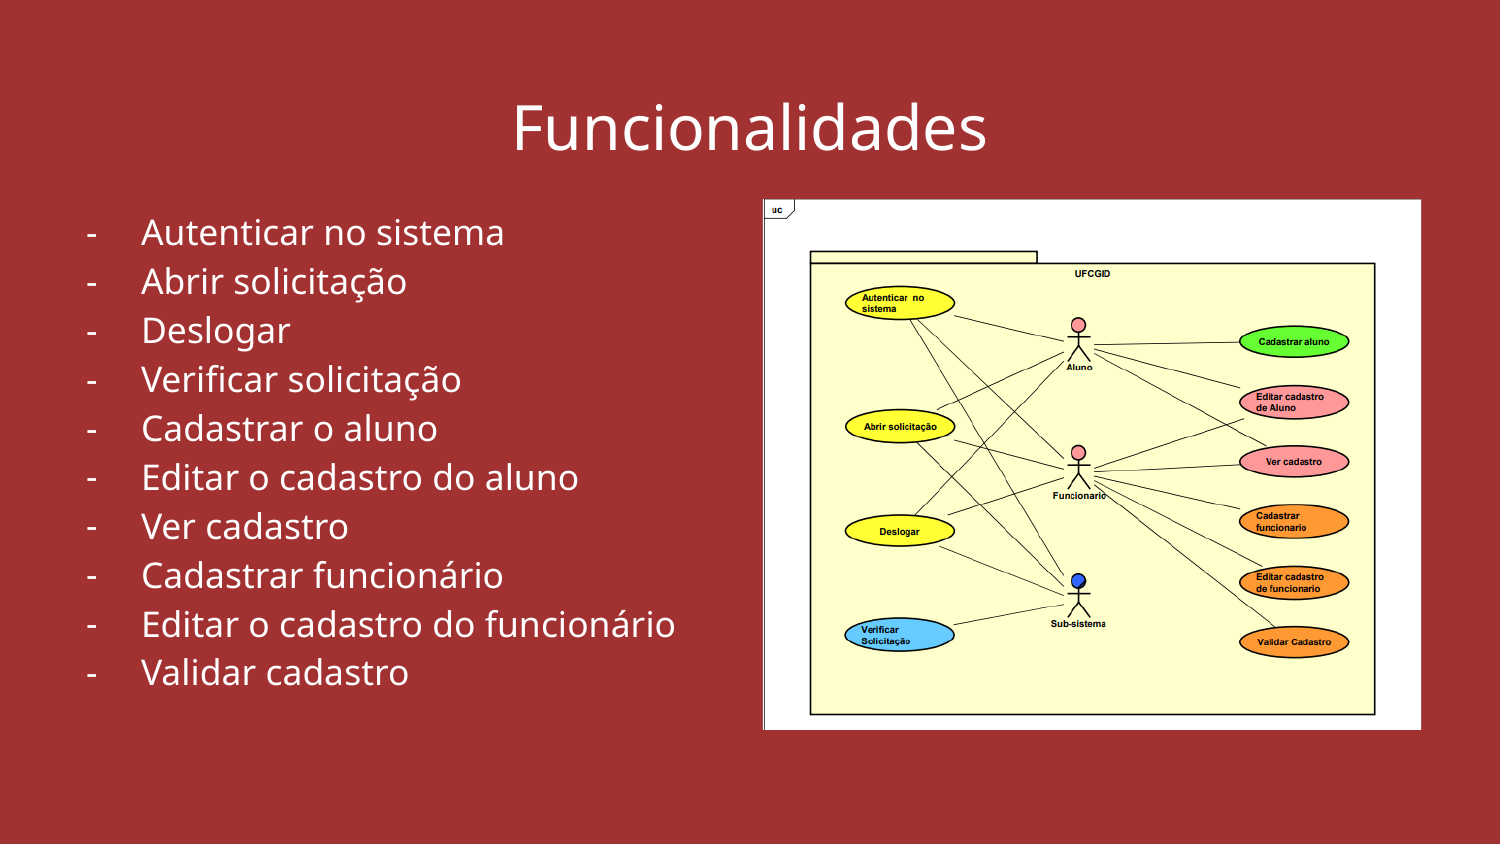

# Funcionalidades
Autenticar no sistema
Abrir solicitação
Deslogar
Verificar solicitação
Cadastrar o aluno
Editar o cadastro do aluno
Ver cadastro
Cadastrar funcionário
Editar o cadastro do funcionário
Validar cadastro